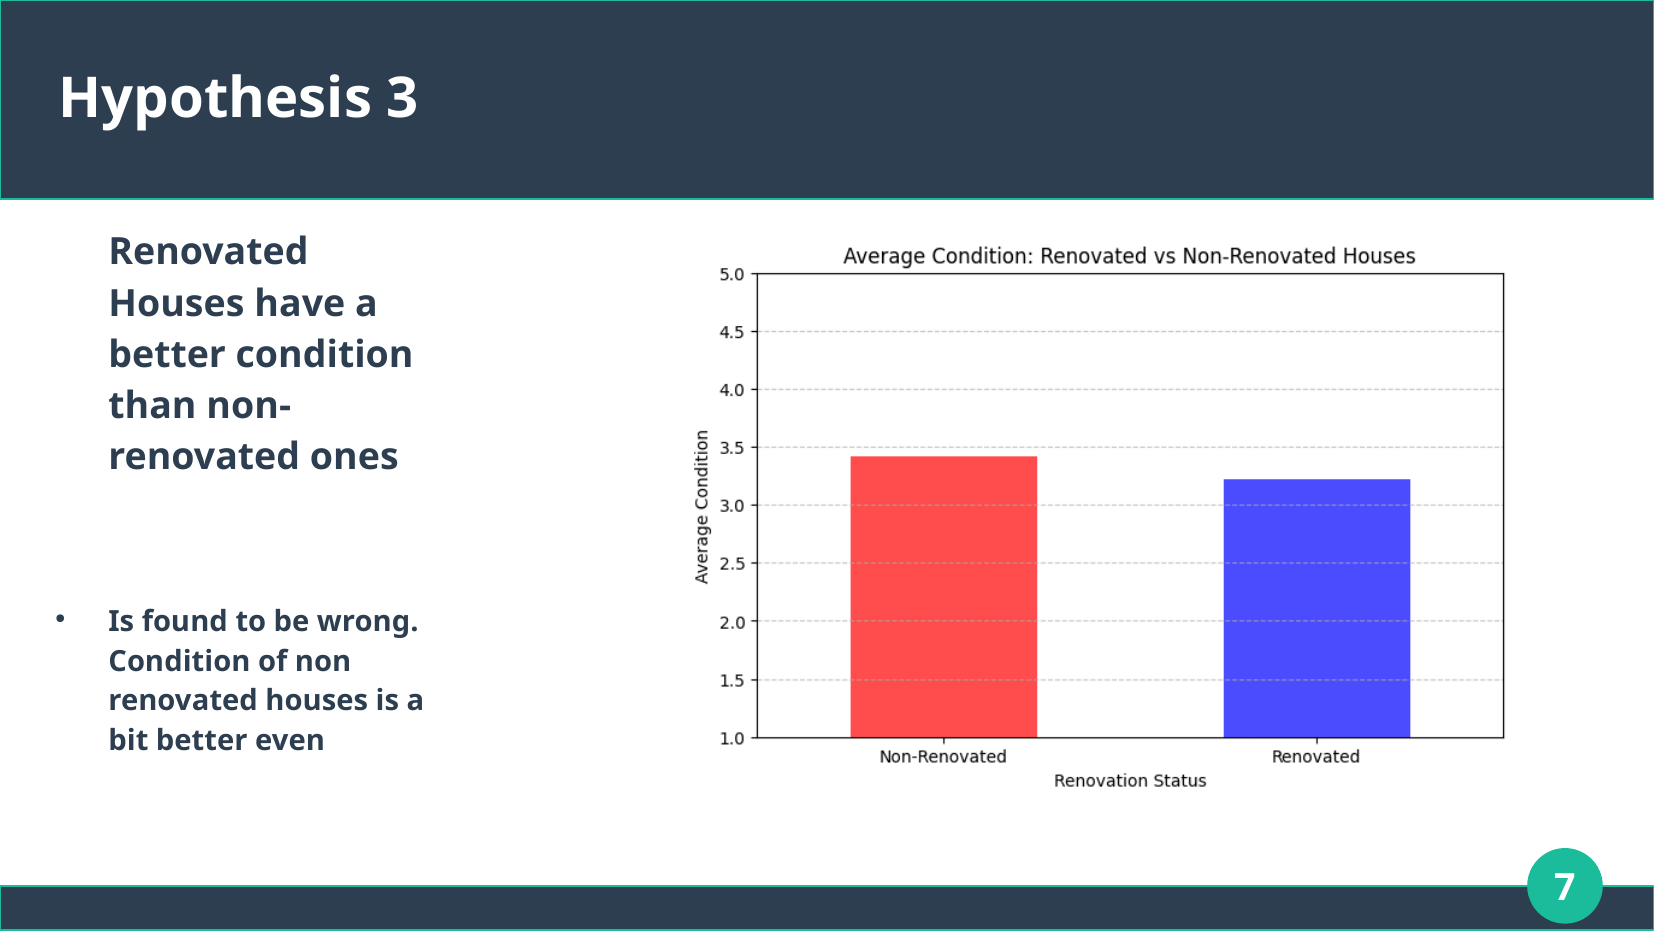

# Hypothesis 3
Renovated Houses have a better condition than non-renovated ones
Is found to be wrong. Condition of non renovated houses is a bit better even
7